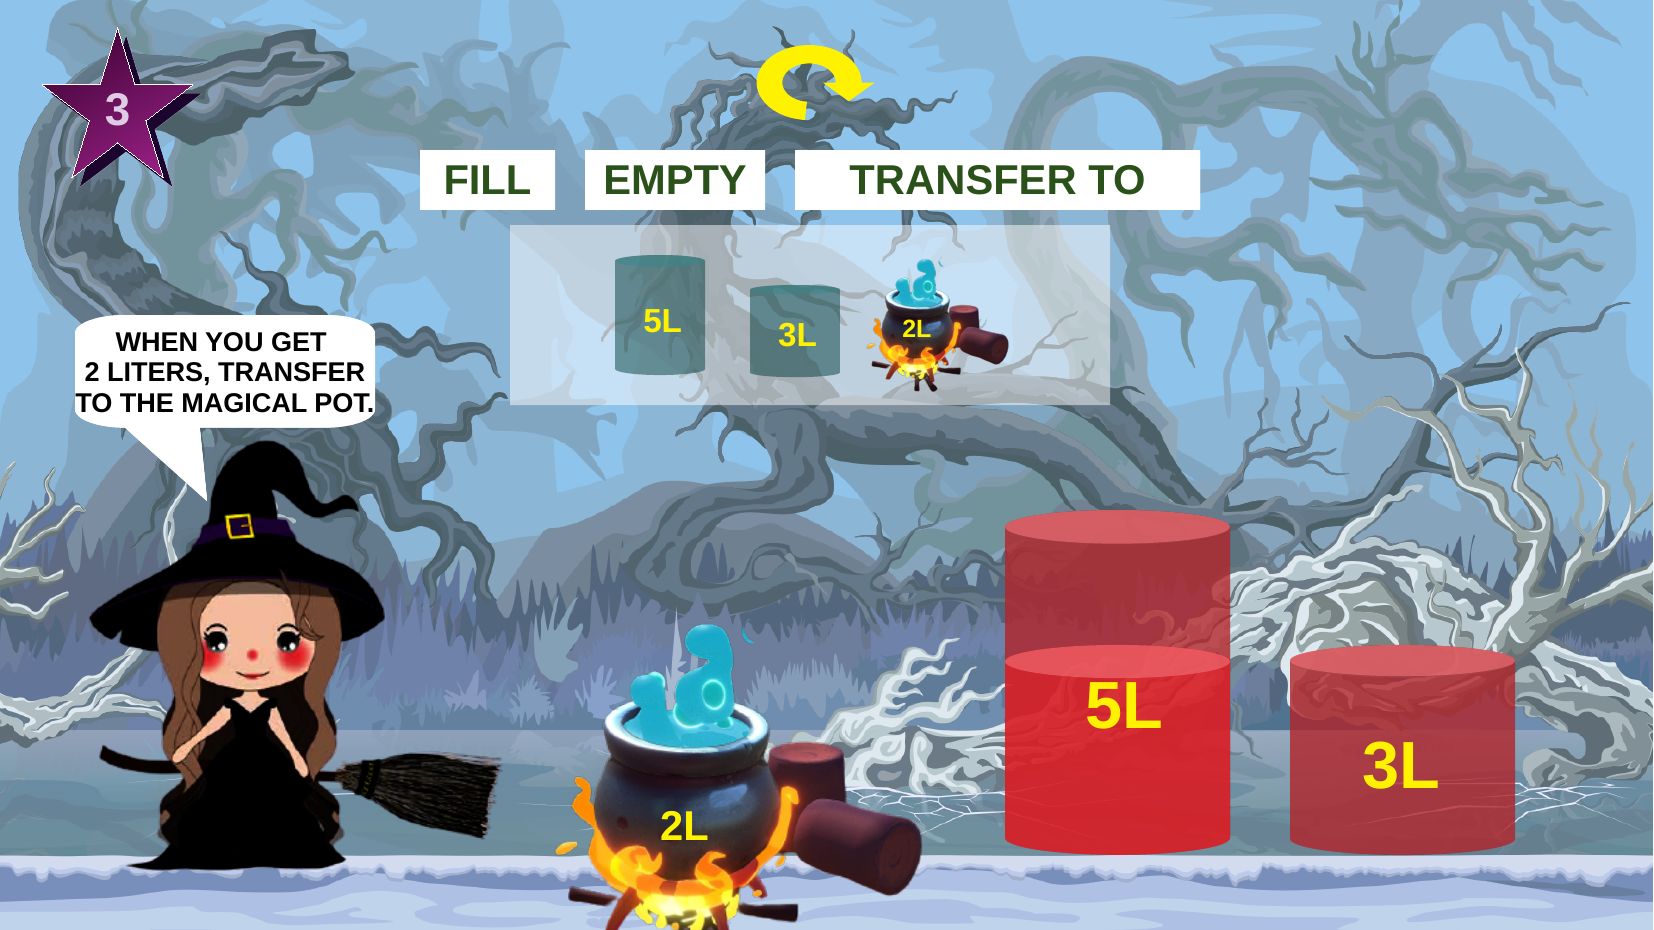

3
FILL
EMPTY
TRANSFER FROM
TRANSFER TO
 2L
5L
3L
YOU CAN FILL THE
MAGIC POTION:
YOU CAN EMPTY
 THE MAGIC POTION:
WHEN YOU GET
2 LITERS, TRANSFER
TO THE MAGICAL POT.
YOU CAN TRANSFER
 THE MAGIC POTION:
5L
3L
 2L